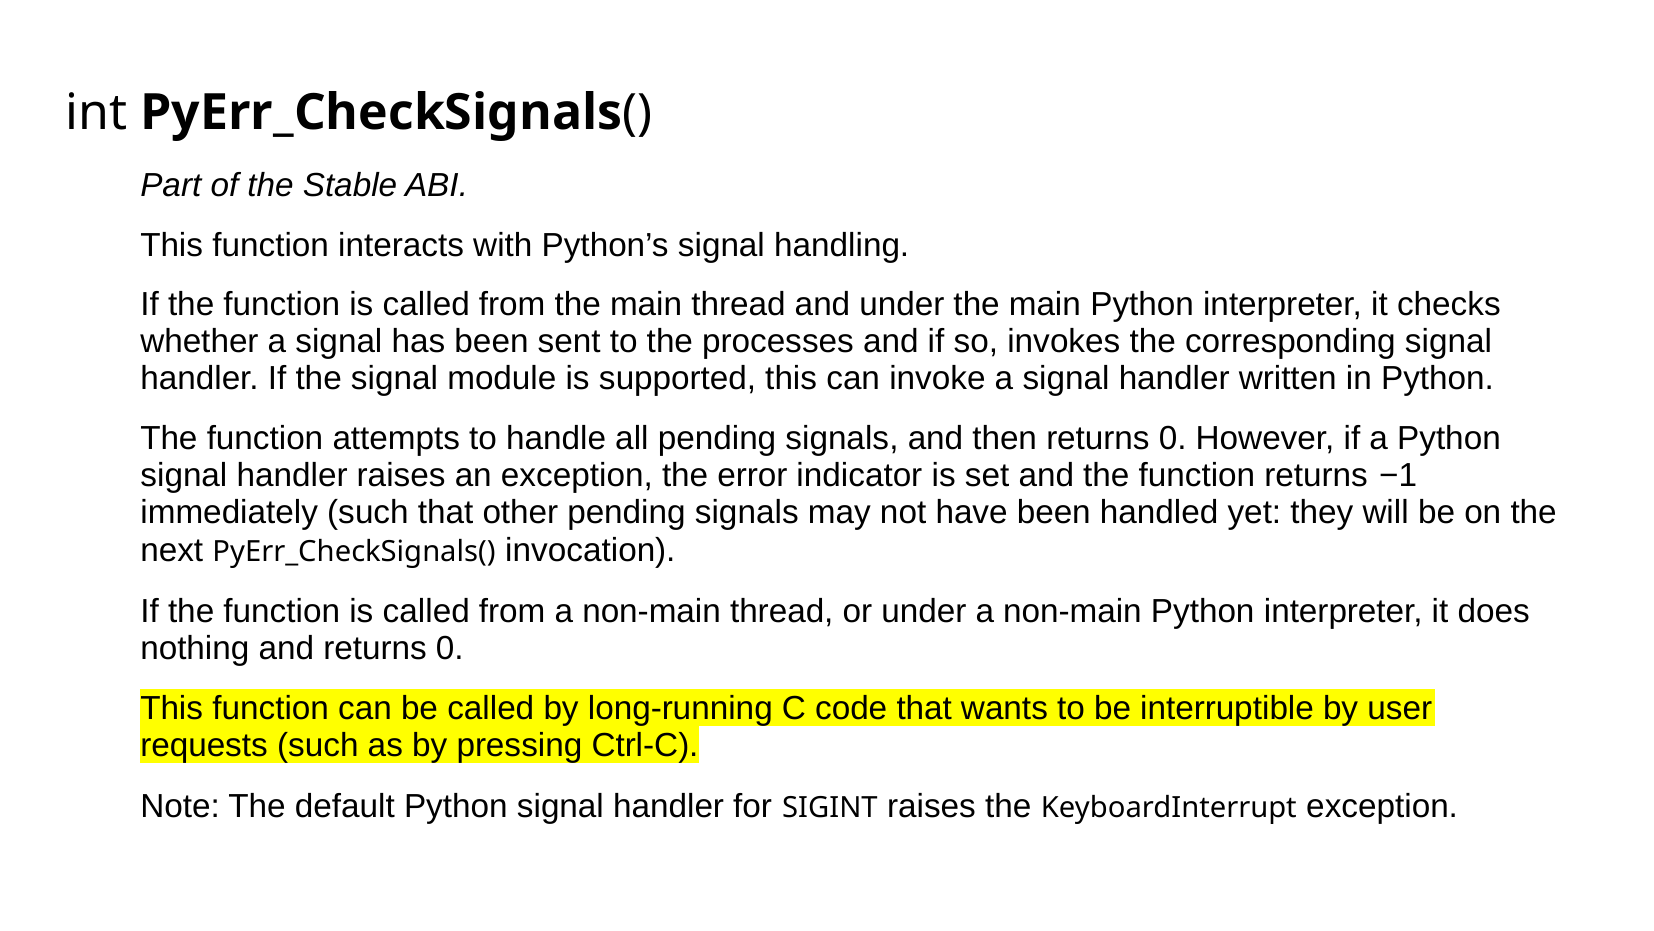

int PyErr_CheckSignals()
Part of the Stable ABI.
This function interacts with Python’s signal handling.
If the function is called from the main thread and under the main Python interpreter, it checks whether a signal has been sent to the processes and if so, invokes the corresponding signal handler. If the signal module is supported, this can invoke a signal handler written in Python.
The function attempts to handle all pending signals, and then returns 0. However, if a Python signal handler raises an exception, the error indicator is set and the function returns −1 immediately (such that other pending signals may not have been handled yet: they will be on the next PyErr_CheckSignals() invocation).
If the function is called from a non-main thread, or under a non-main Python interpreter, it does nothing and returns 0.
This function can be called by long-running C code that wants to be interruptible by user requests (such as by pressing Ctrl-C).
Note: The default Python signal handler for SIGINT raises the KeyboardInterrupt exception.